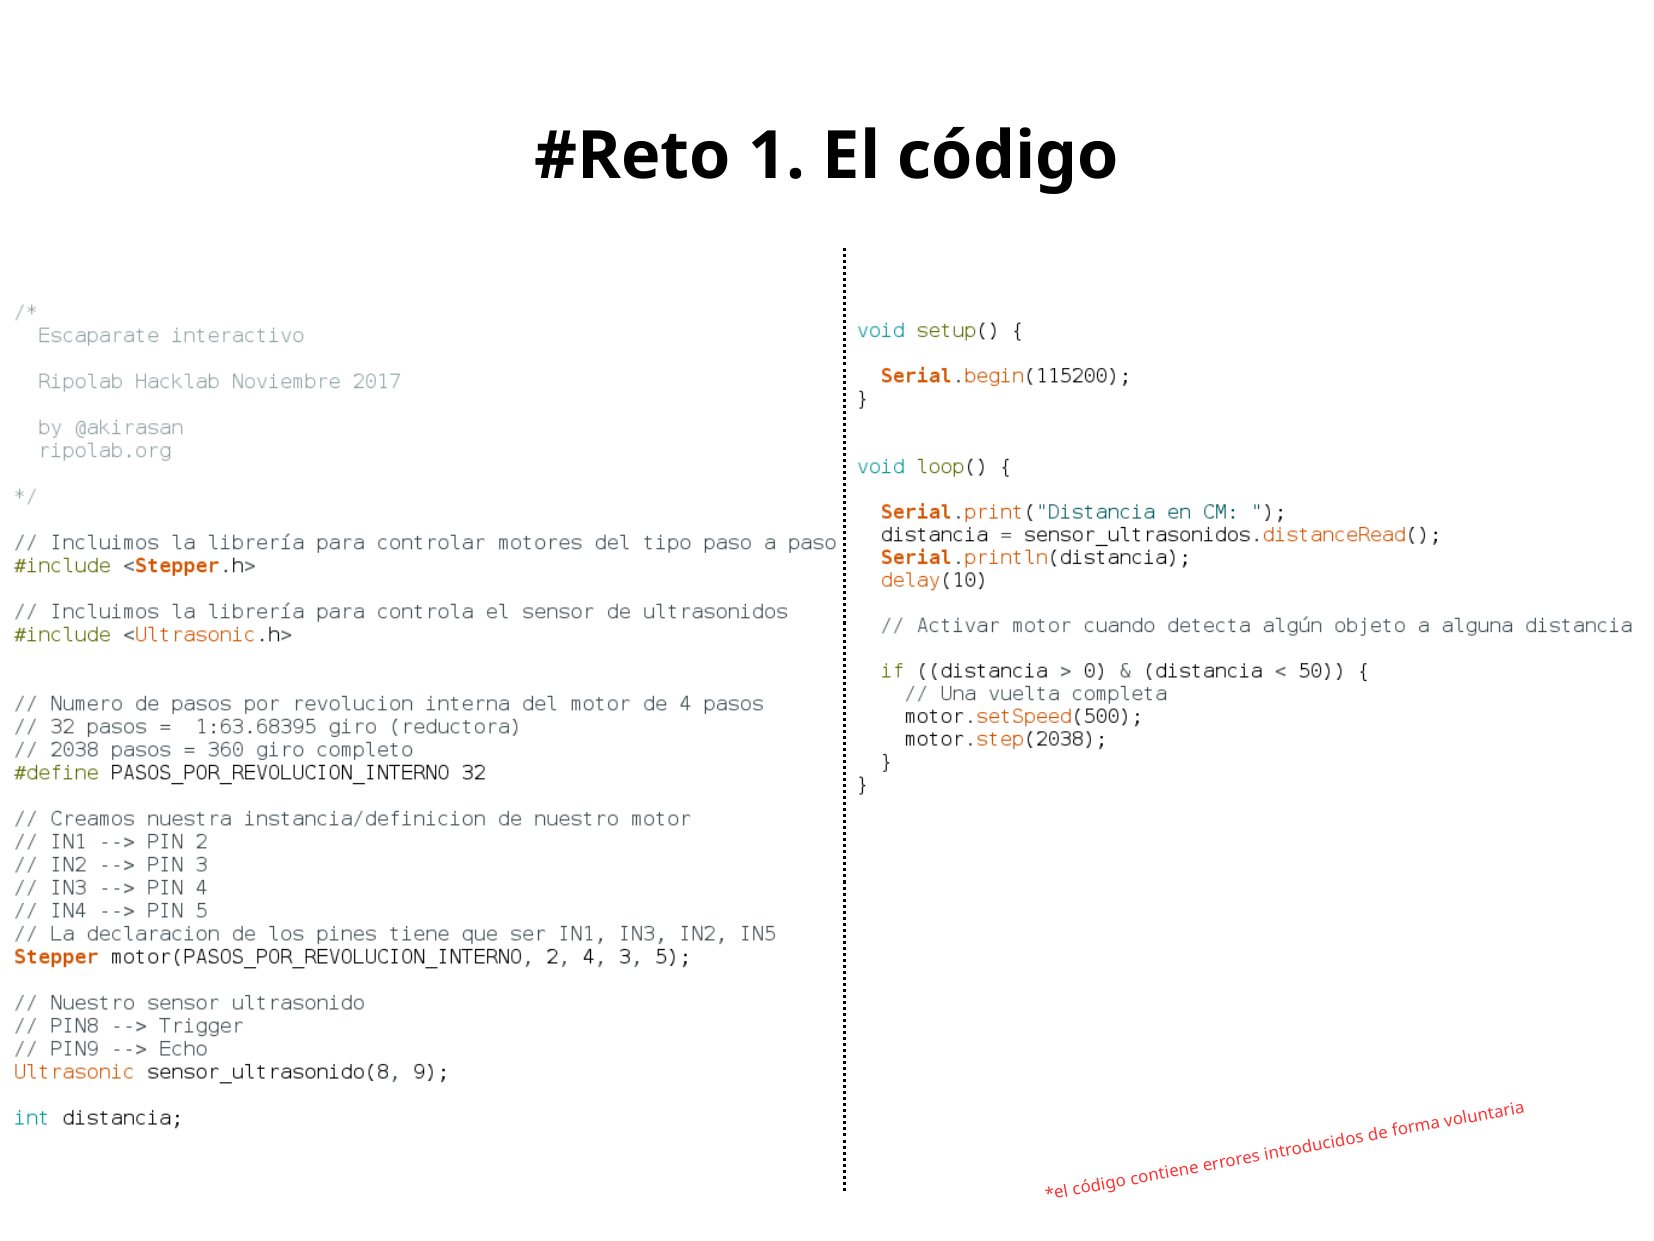

# #Reto 1. El código
*el código contiene errores introducidos de forma voluntaria